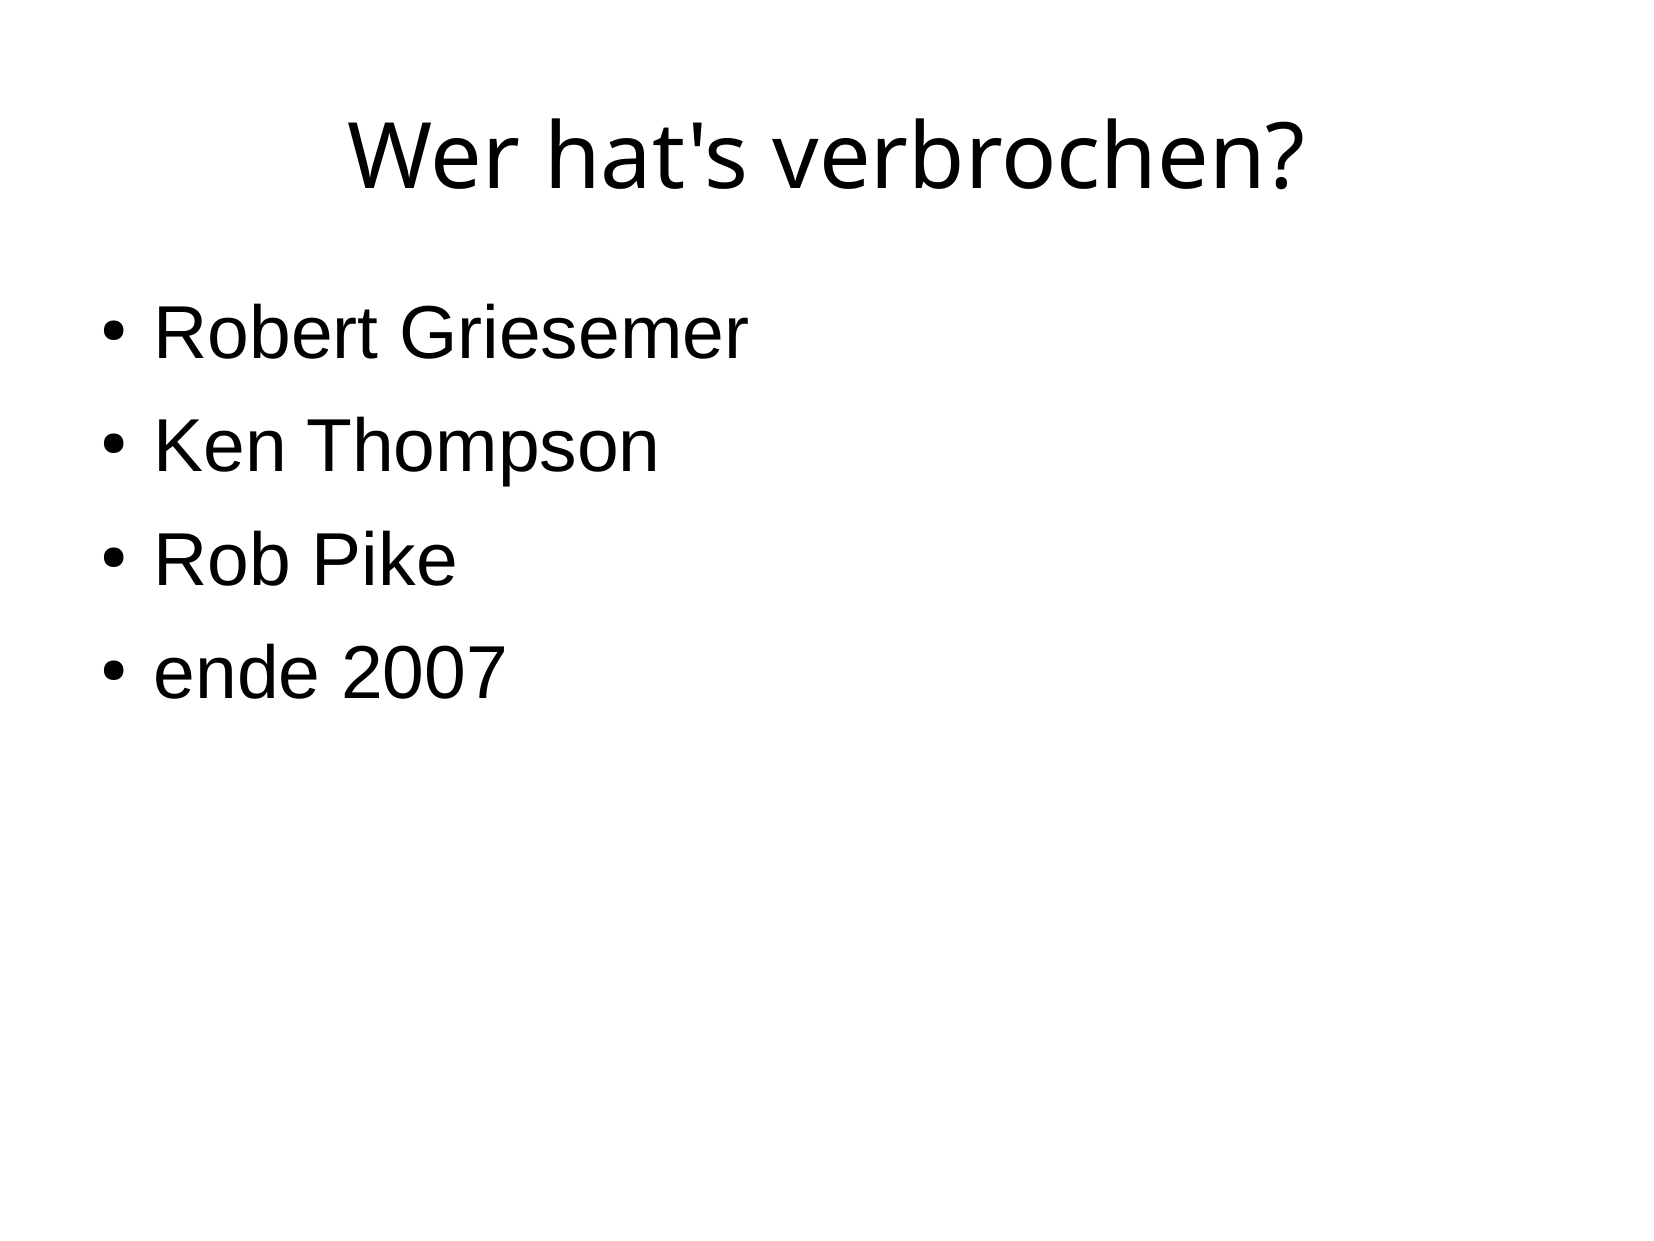

# Wer hat's verbrochen?
Robert Griesemer
Ken Thompson
Rob Pike
ende 2007